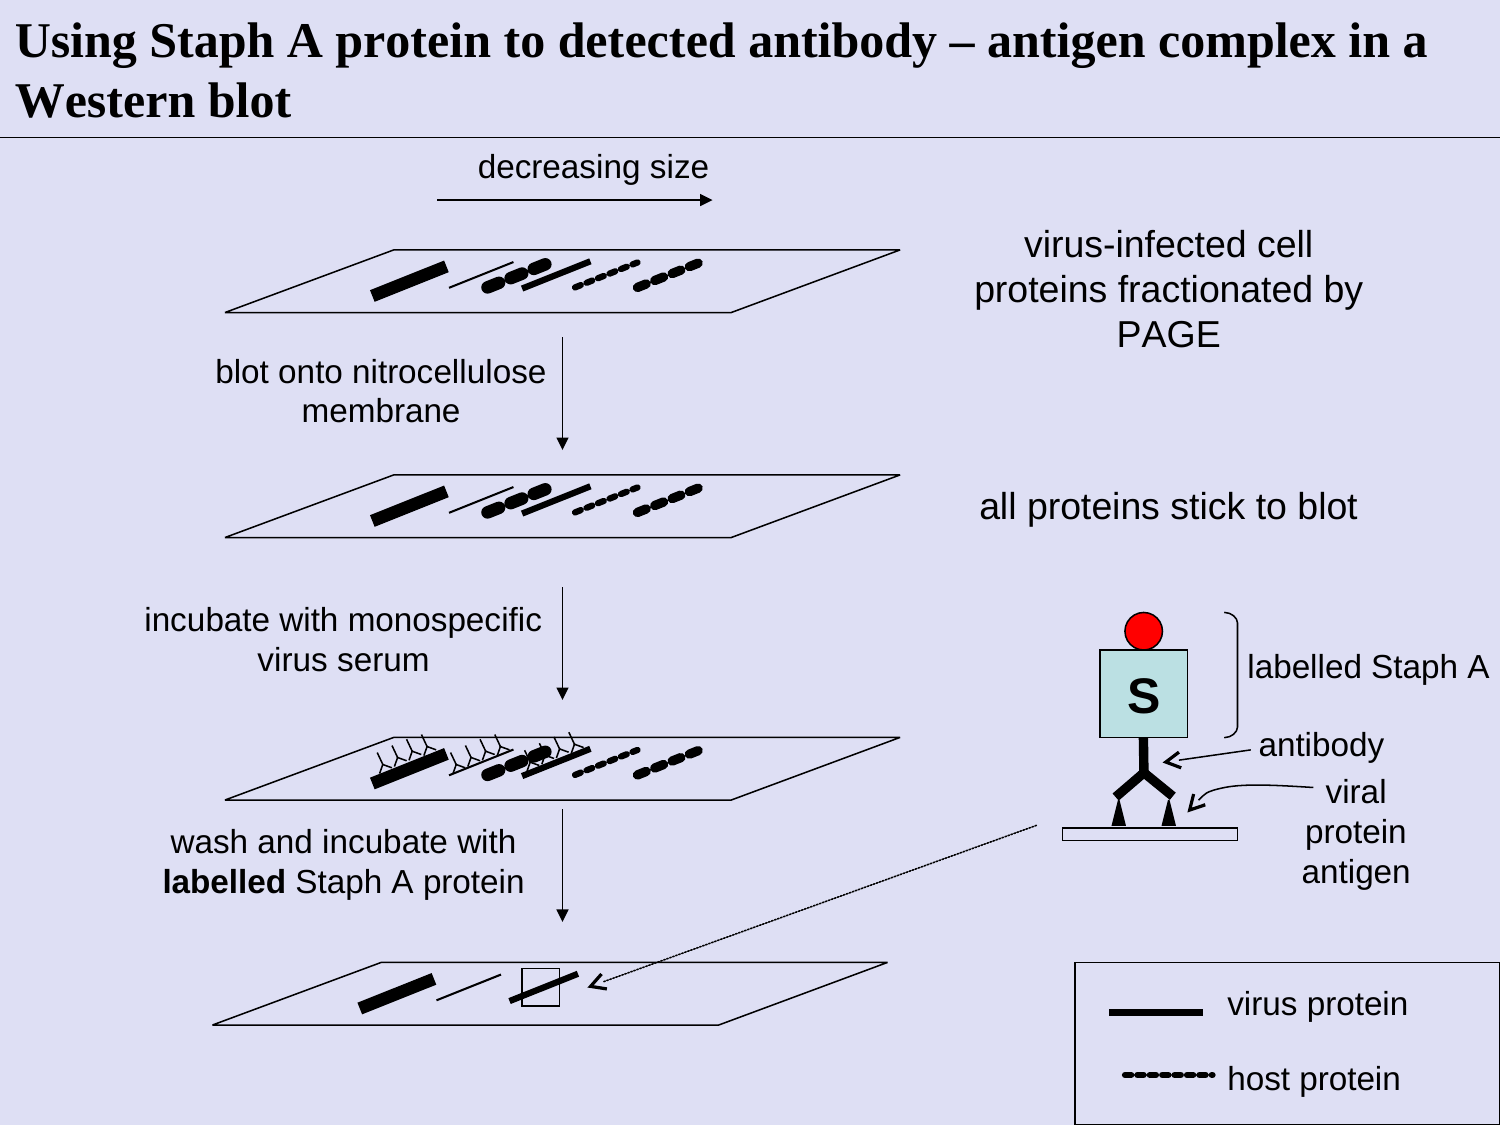

Using Staph A protein to detected antibody – antigen complex in a Western blot
decreasing size
virus-infected cell proteins fractionated by PAGE
blot onto nitrocellulose membrane
all proteins stick to blot
incubate with monospecific virus serum
labelled Staph A
S
antibody
viral protein antigen
wash and incubate with labelled Staph A protein
virus protein
host protein